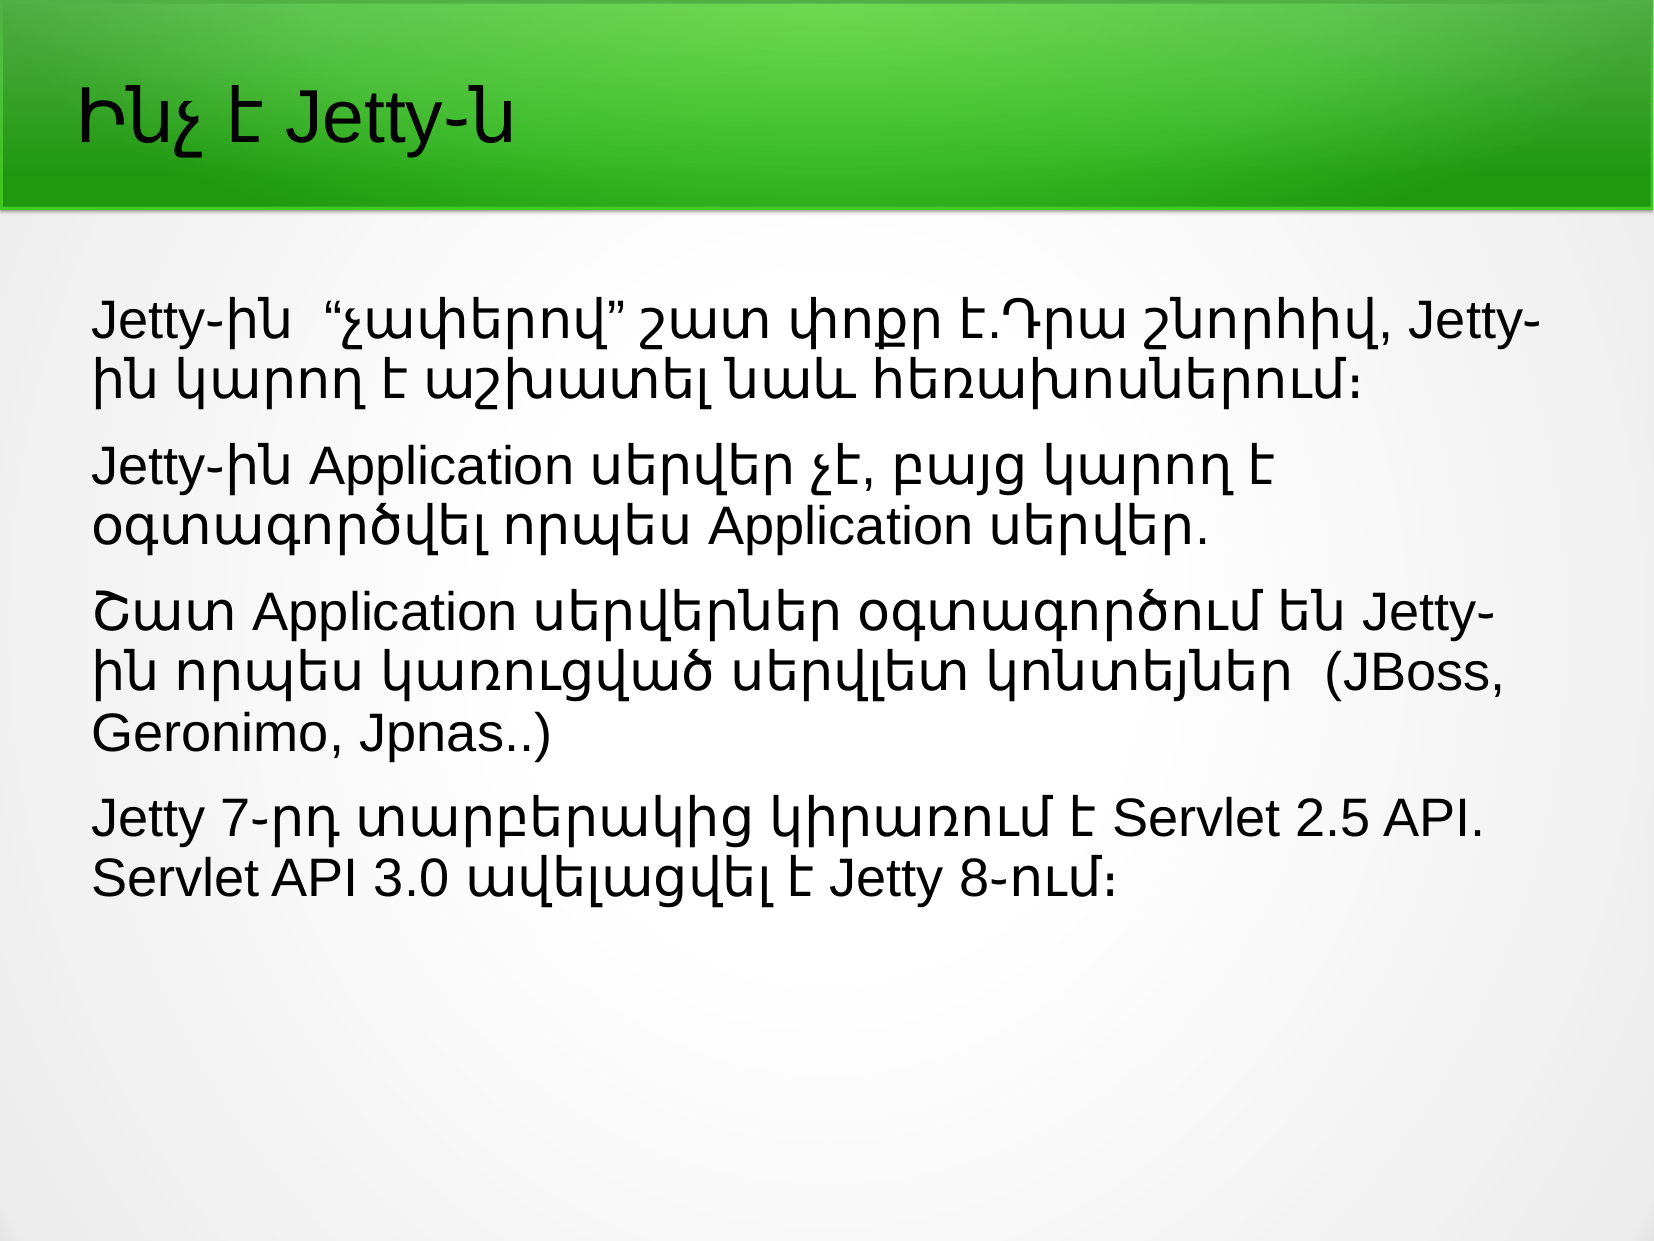

# Ինչ է Jetty֊ն
Jetty֊ին “չափերով” շատ փոքր է.Դրա շնորհիվ, Jetty֊ին կարող է աշխատել նաև հեռախոսներում։
Jetty֊ին Application սերվեր չէ, բայց կարող է օգտագործվել որպես Application սերվեր.
Շատ Application սերվերներ օգտագործում են Jetty֊ին որպես կառուցված սերվլետ կոնտեյներ (JBoss, Geronimo, Jpnas..)
Jetty 7֊րդ տարբերակից կիրառում է Servlet 2.5 API. Servlet API 3.0 ավելացվել է Jetty 8֊ում։